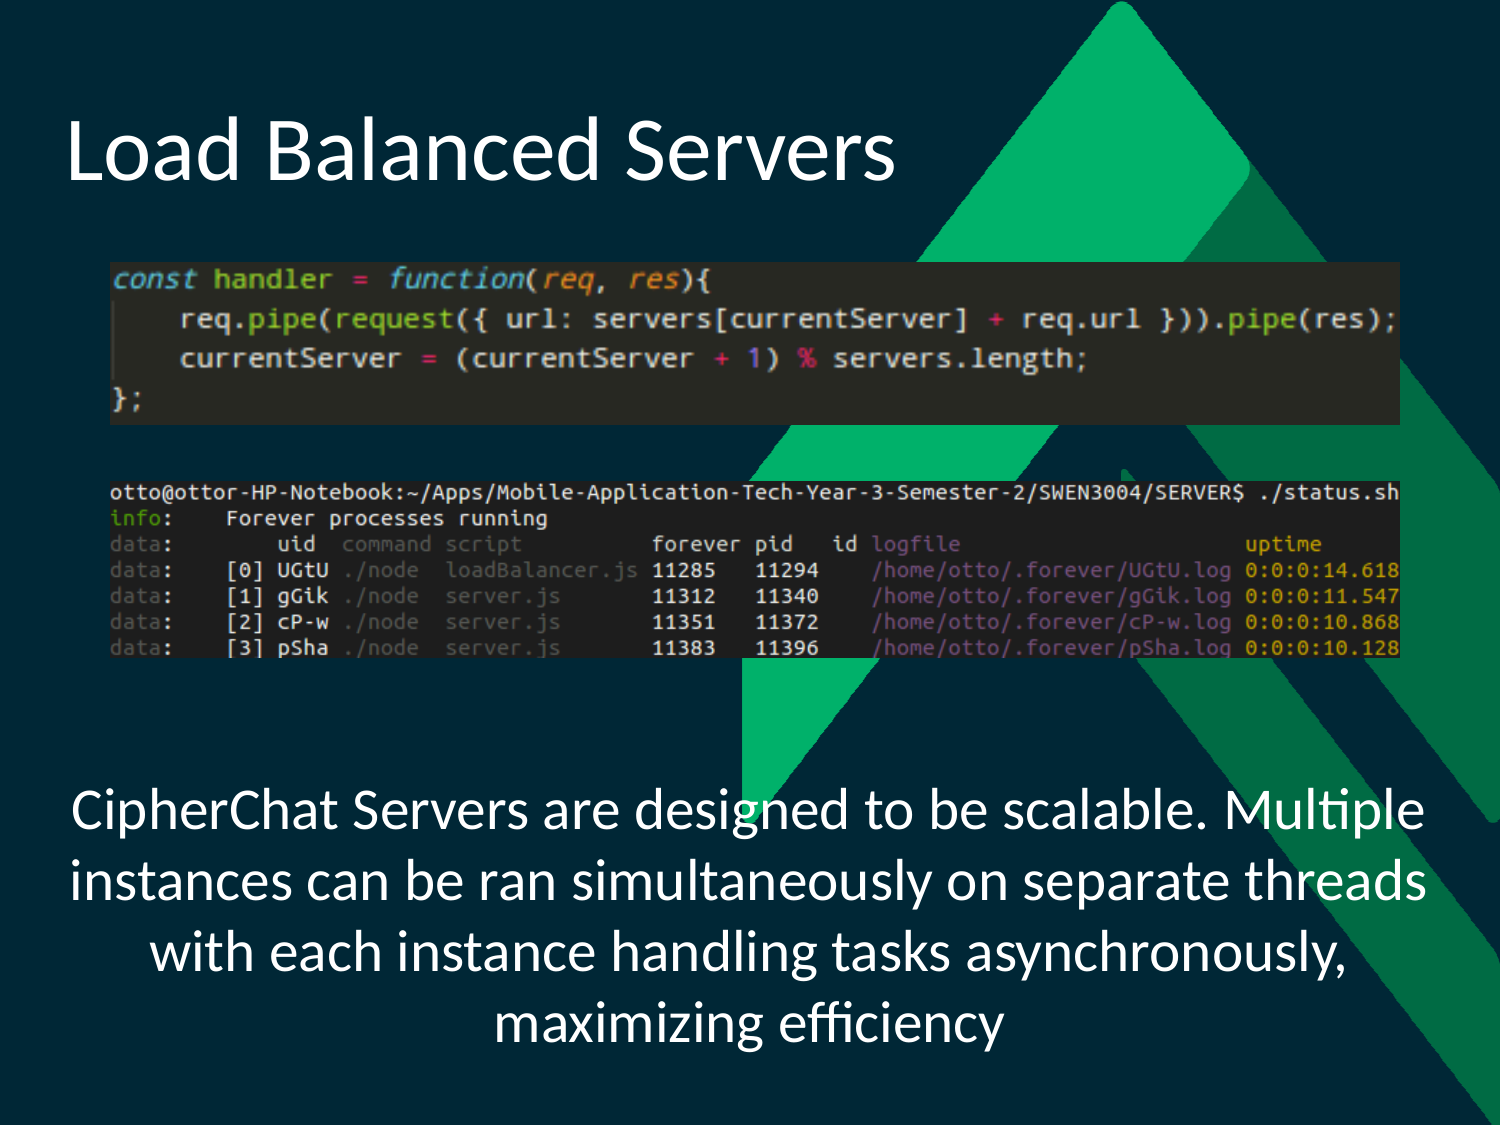

# Load Balanced Servers
CipherChat Servers are designed to be scalable. Multiple instances can be ran simultaneously on separate threads with each instance handling tasks asynchronously, maximizing efficiency